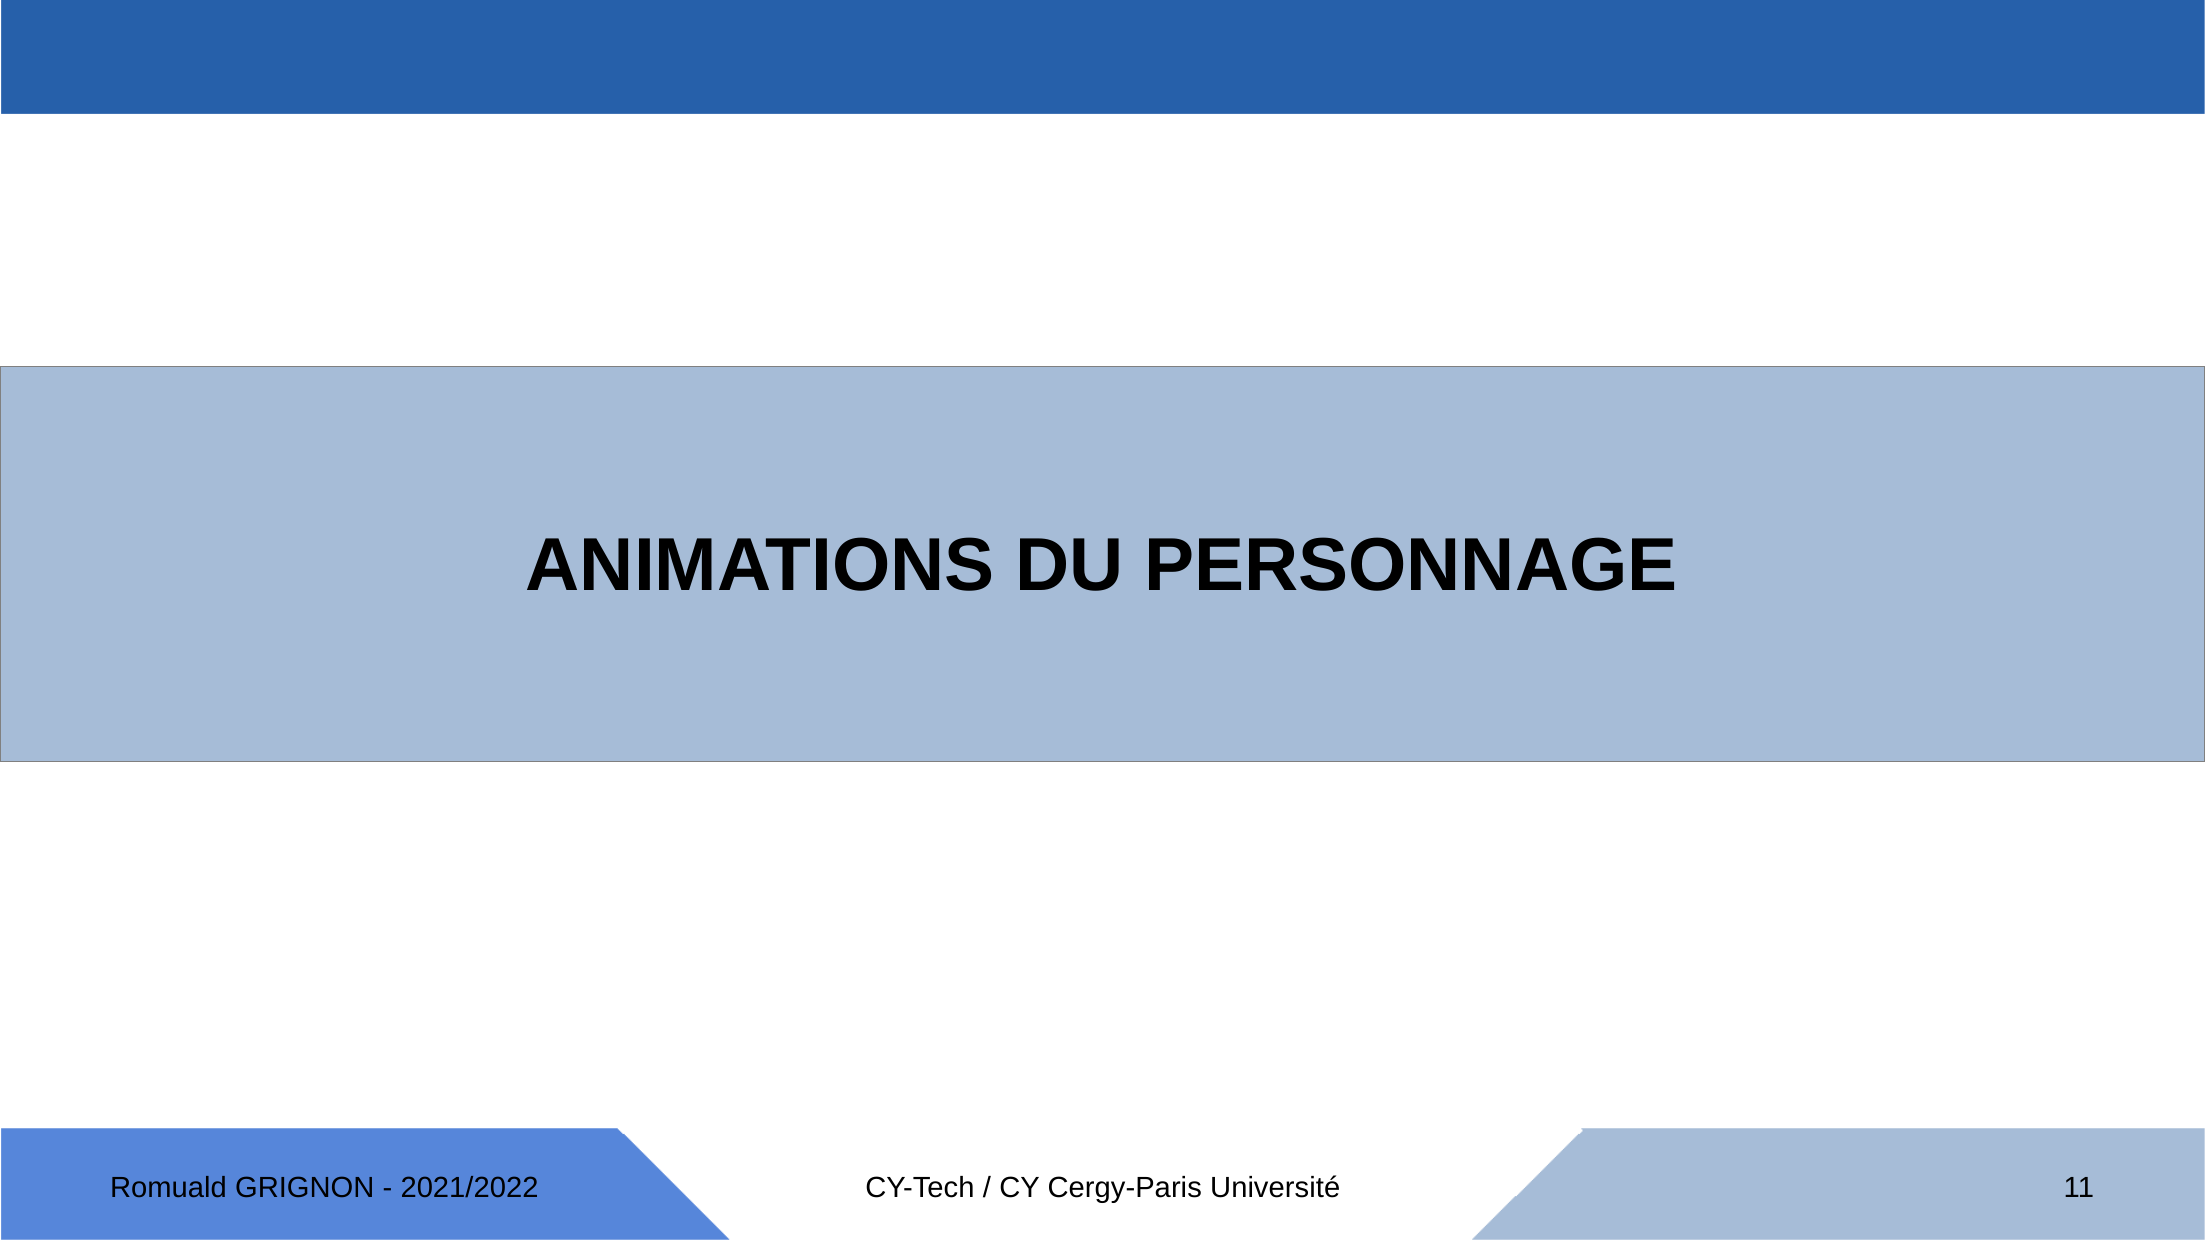

ANIMATIONS DU PERSONNAGE
Romuald GRIGNON - 2021/2022
CY-Tech / CY Cergy-Paris Université
11